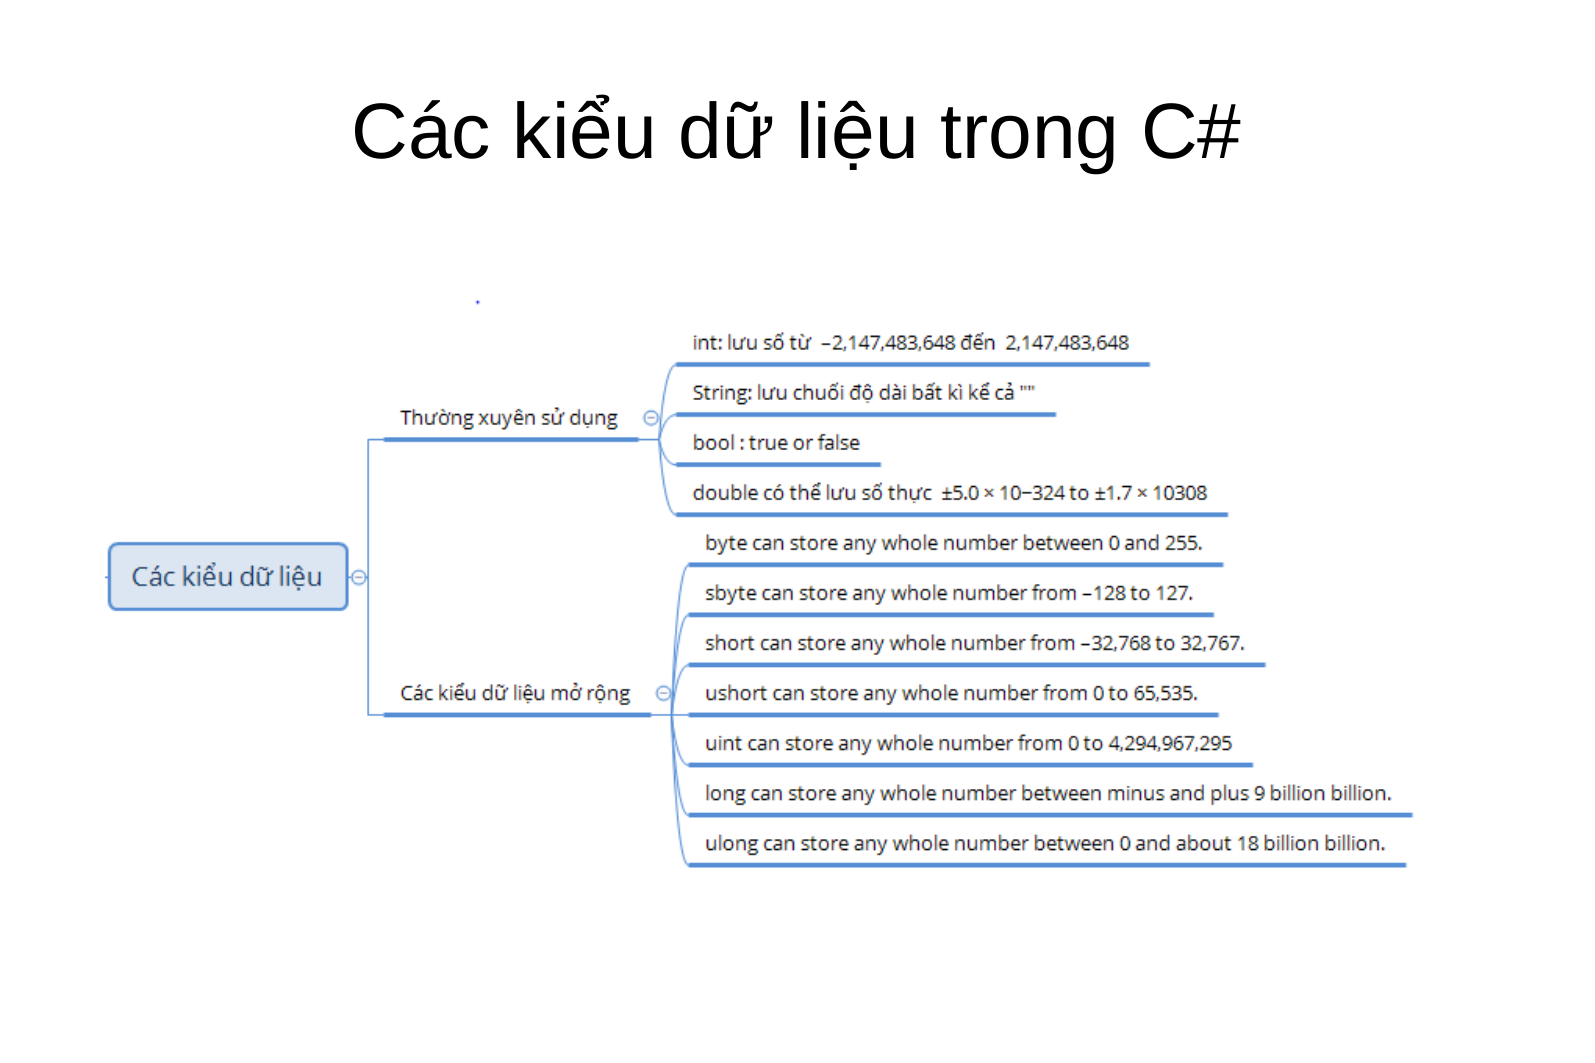

# Các kiểu dữ liệu trong C#